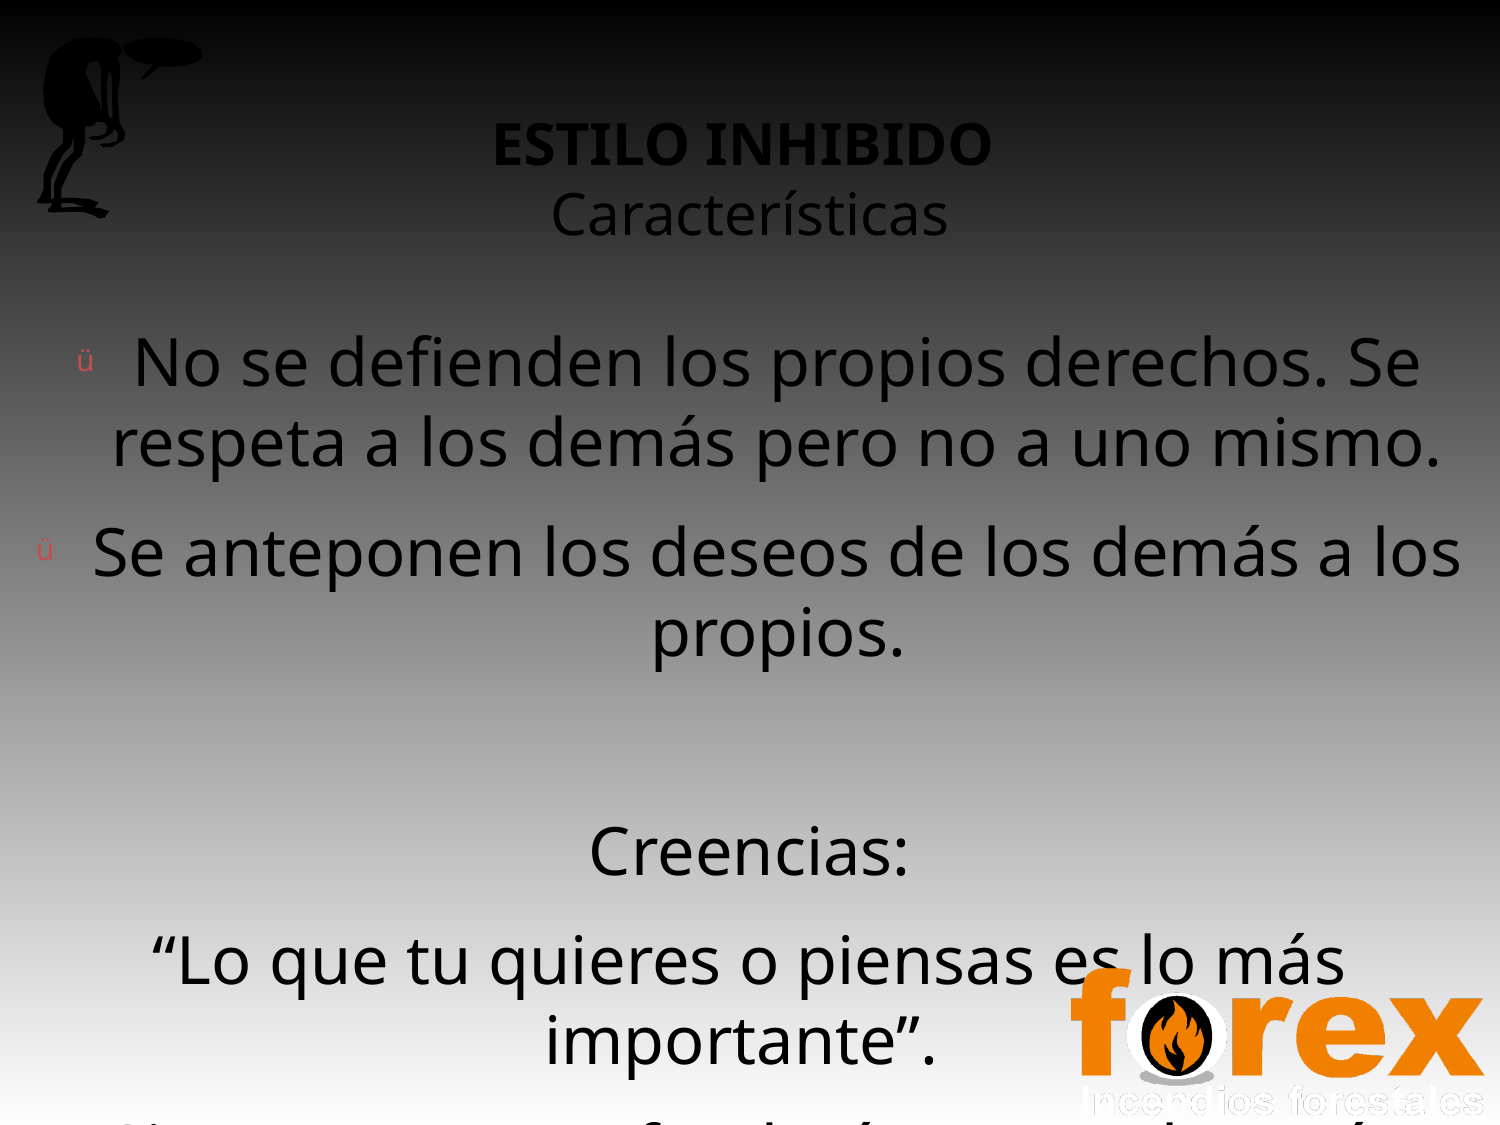

# ESTILO INHIBIDO Características
No se defienden los propios derechos. Se respeta a los demás pero no a uno mismo.
Se anteponen los deseos de los demás a los propios.
Creencias:
“Lo que tu quieres o piensas es lo más importante”.
“Si no acepto se ofenderá y me rechazará”.